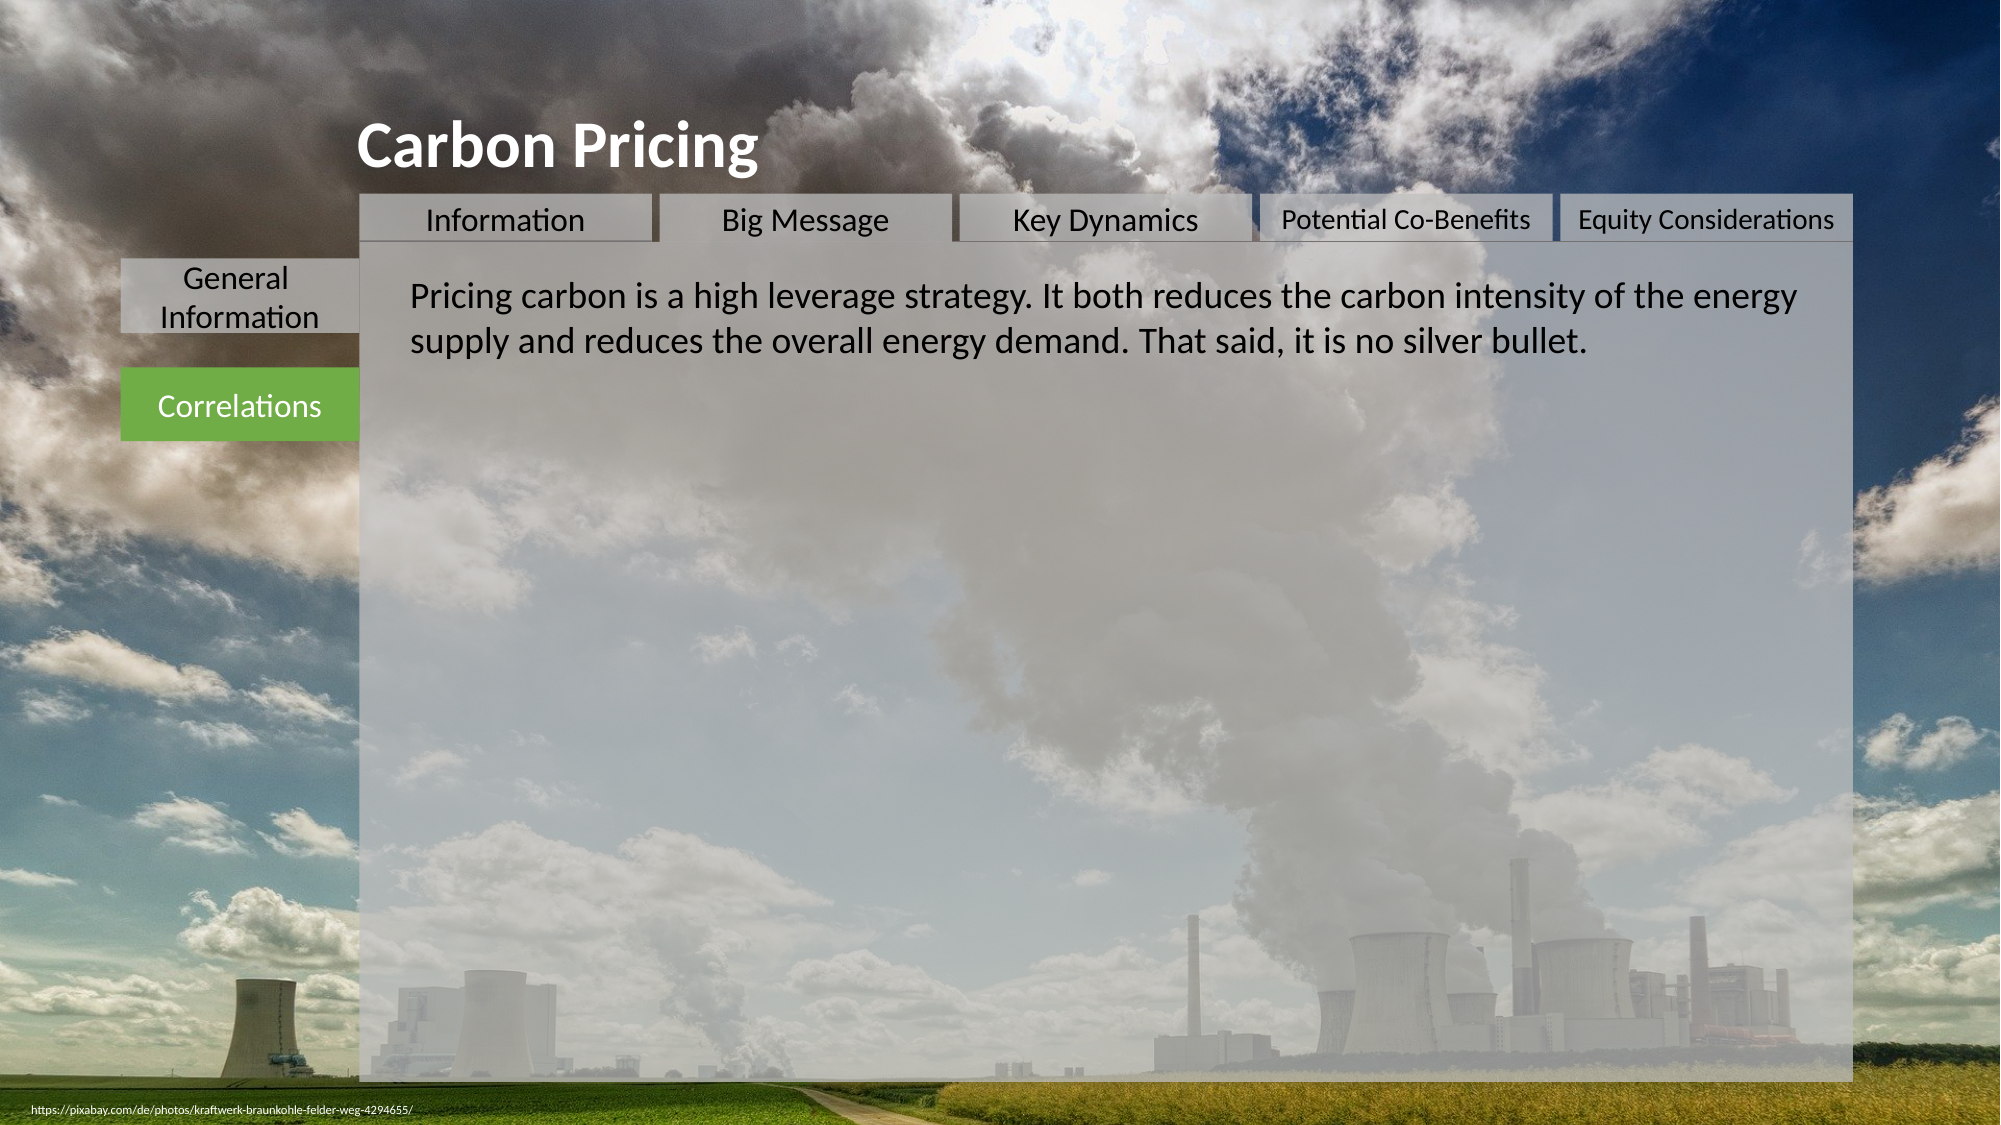

Carbon Pricing
Information
Big Message
Key Dynamics
Potential Co-Benefits
Equity Considerations
General
Information
Pricing carbon is a high leverage strategy. It both reduces the carbon intensity of the energy supply and reduces the overall energy demand. That said, it is no silver bullet.
Correlations
https://pixabay.com/de/photos/kraftwerk-braunkohle-felder-weg-4294655/